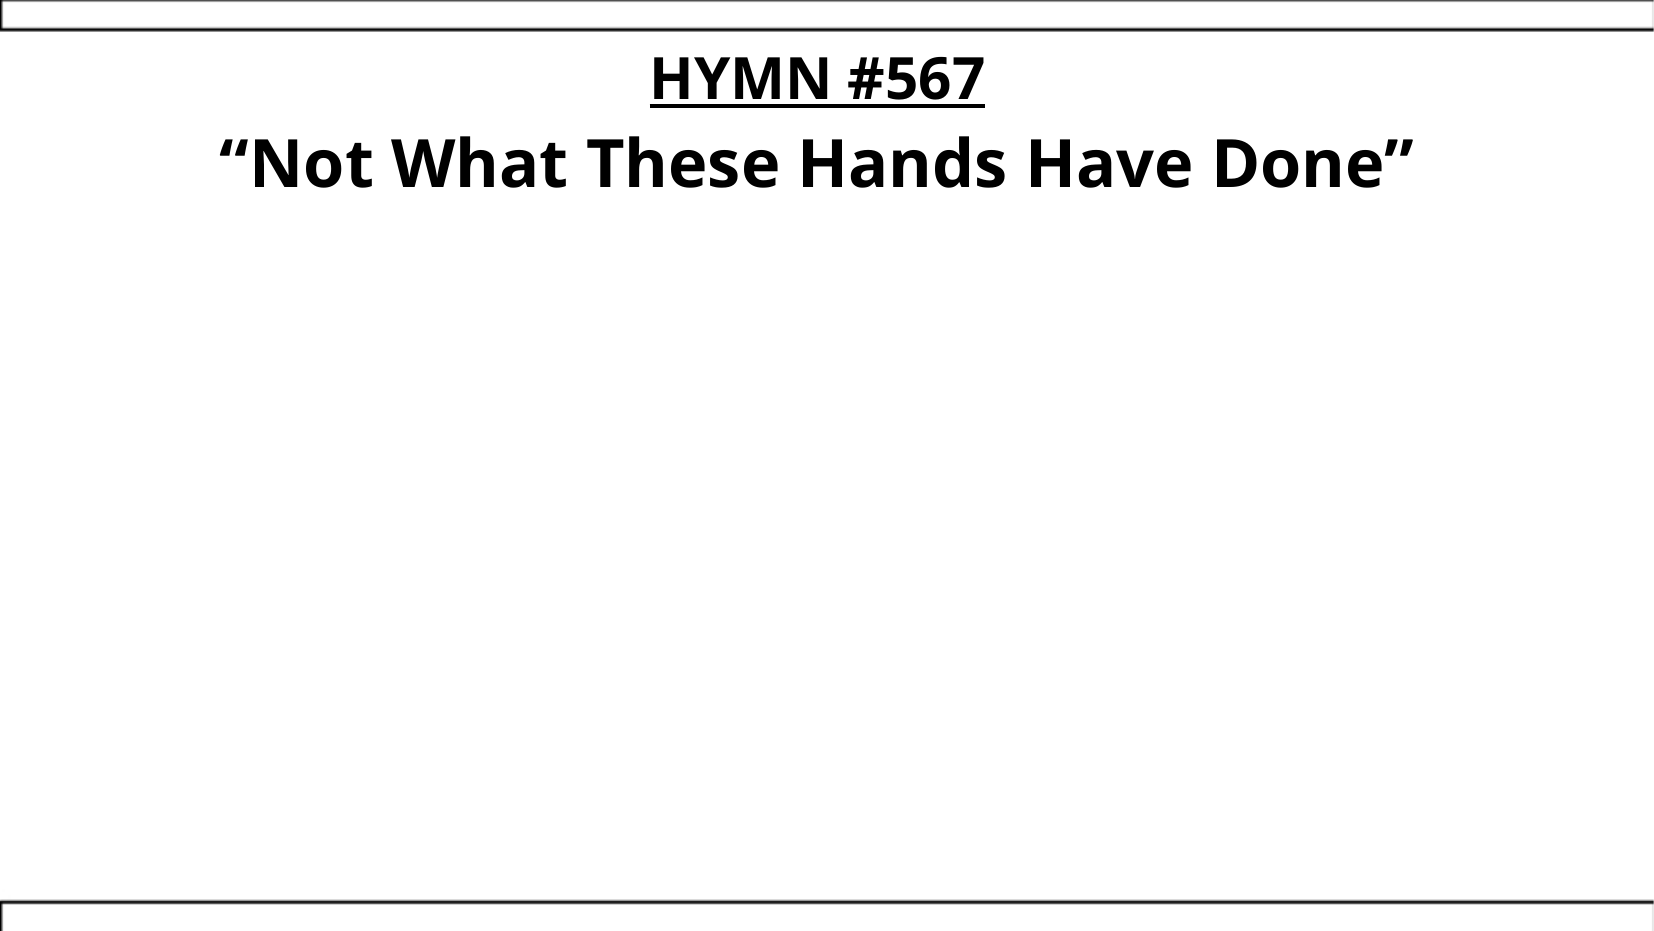

HYMN #567
“Not What These Hands Have Done”